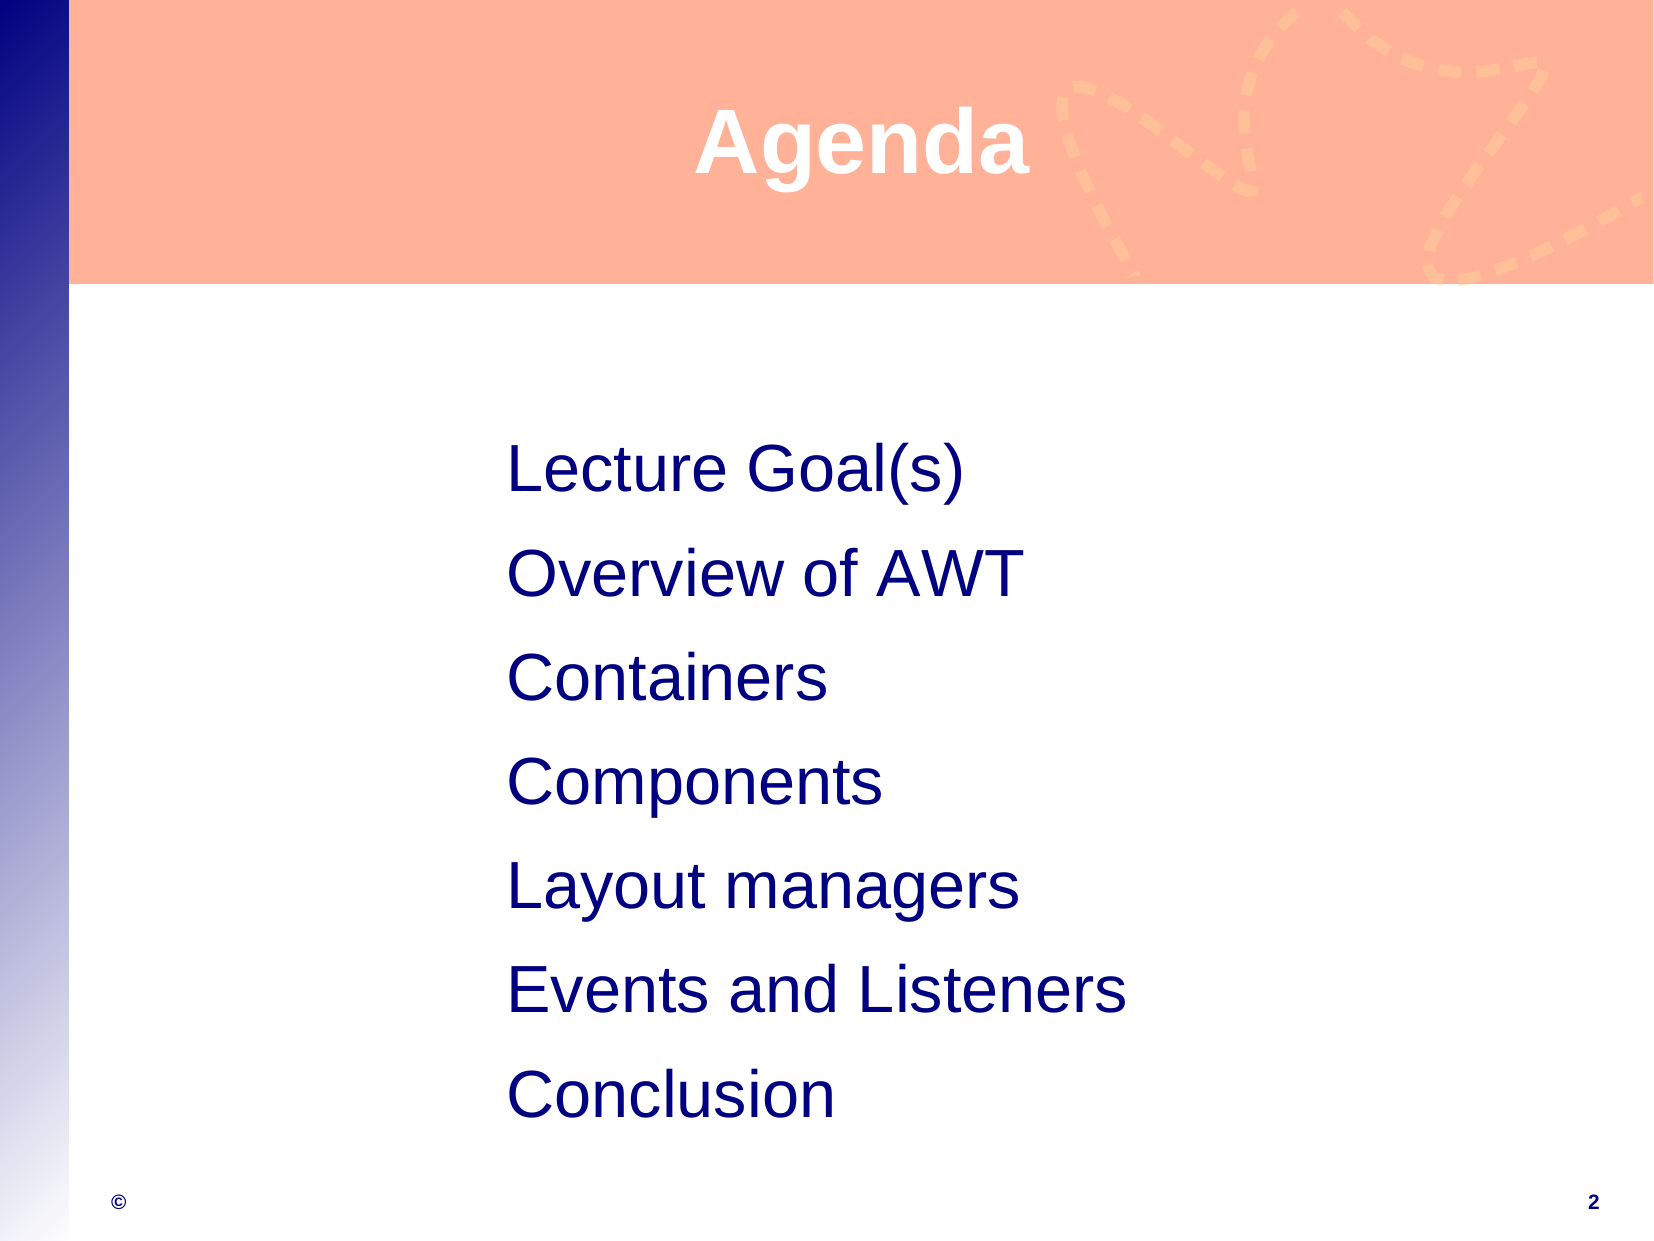

# Agenda
Lecture Goal(s)
Overview of AWT
Containers
Components
Layout managers
Events and Listeners
Conclusion